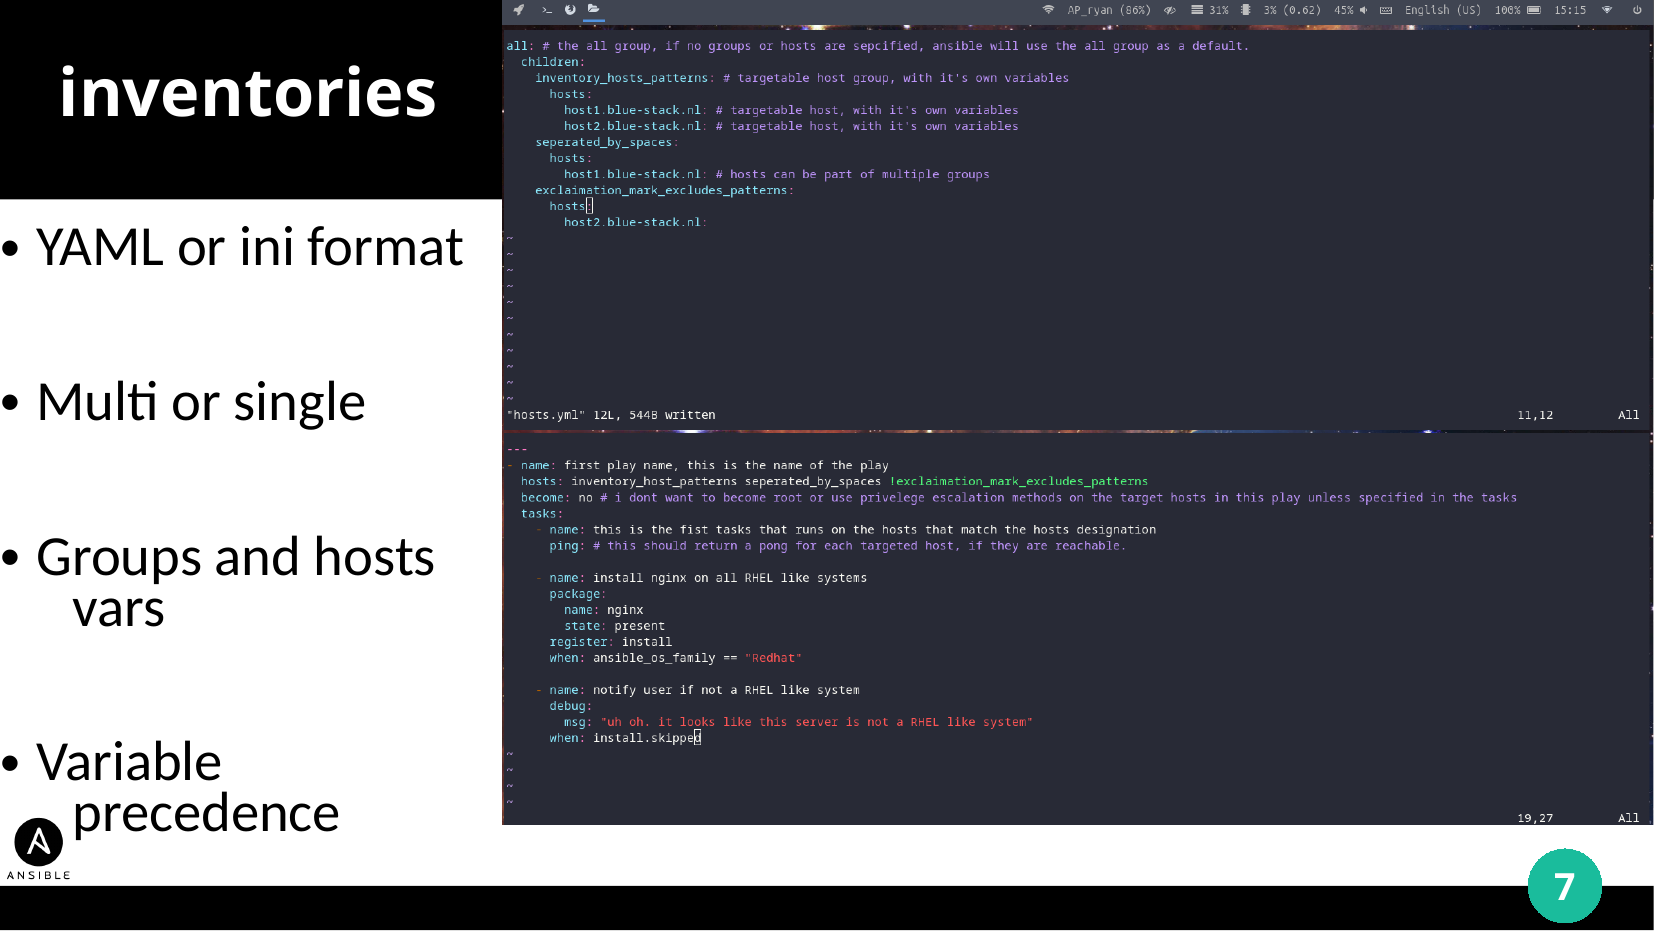

# inventories
YAML or ini format
Multi or single
Groups and hosts vars
Variable precedence
7